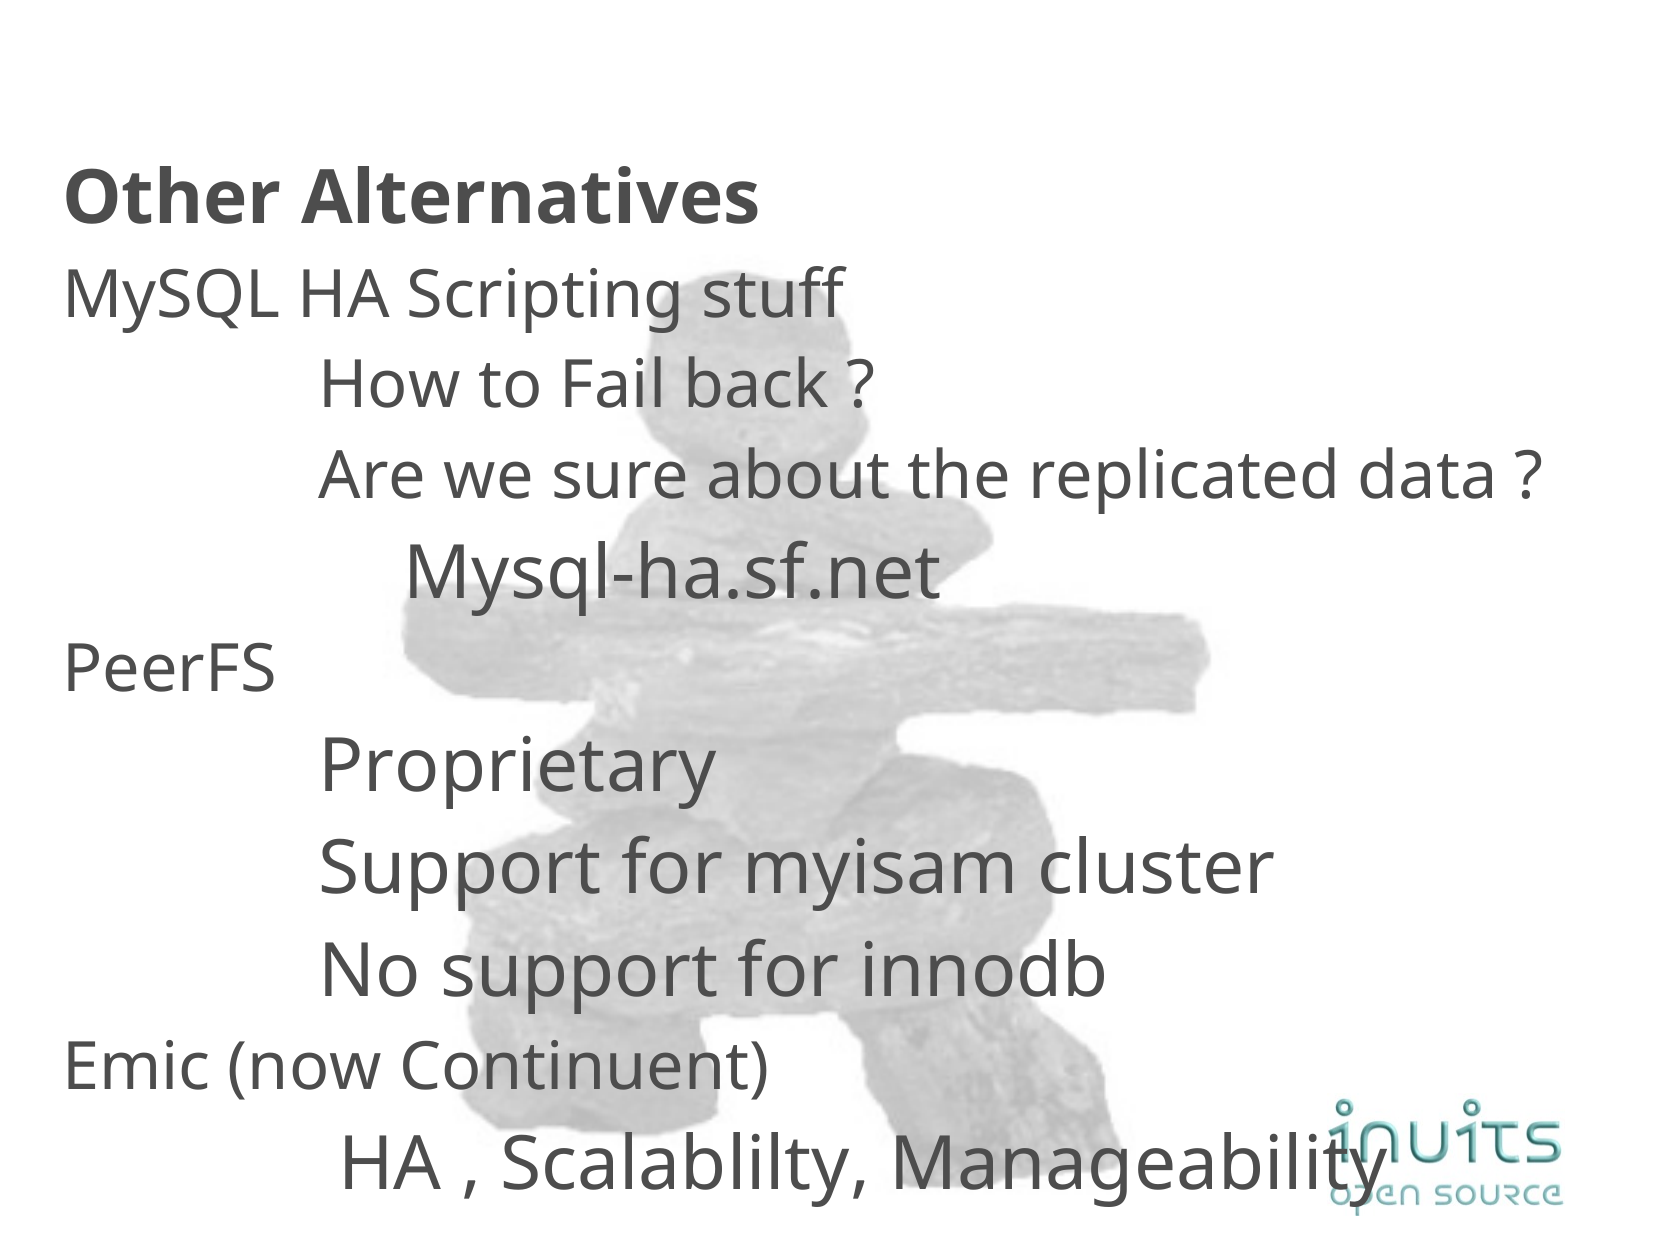

Other Alternatives
MySQL HA Scripting stuff
How to Fail back ?
Are we sure about the replicated data ?
Mysql-ha.sf.net
PeerFS
Proprietary
Support for myisam cluster
No support for innodb
Emic (now Continuent)
 HA , Scalablilty, Manageability
#